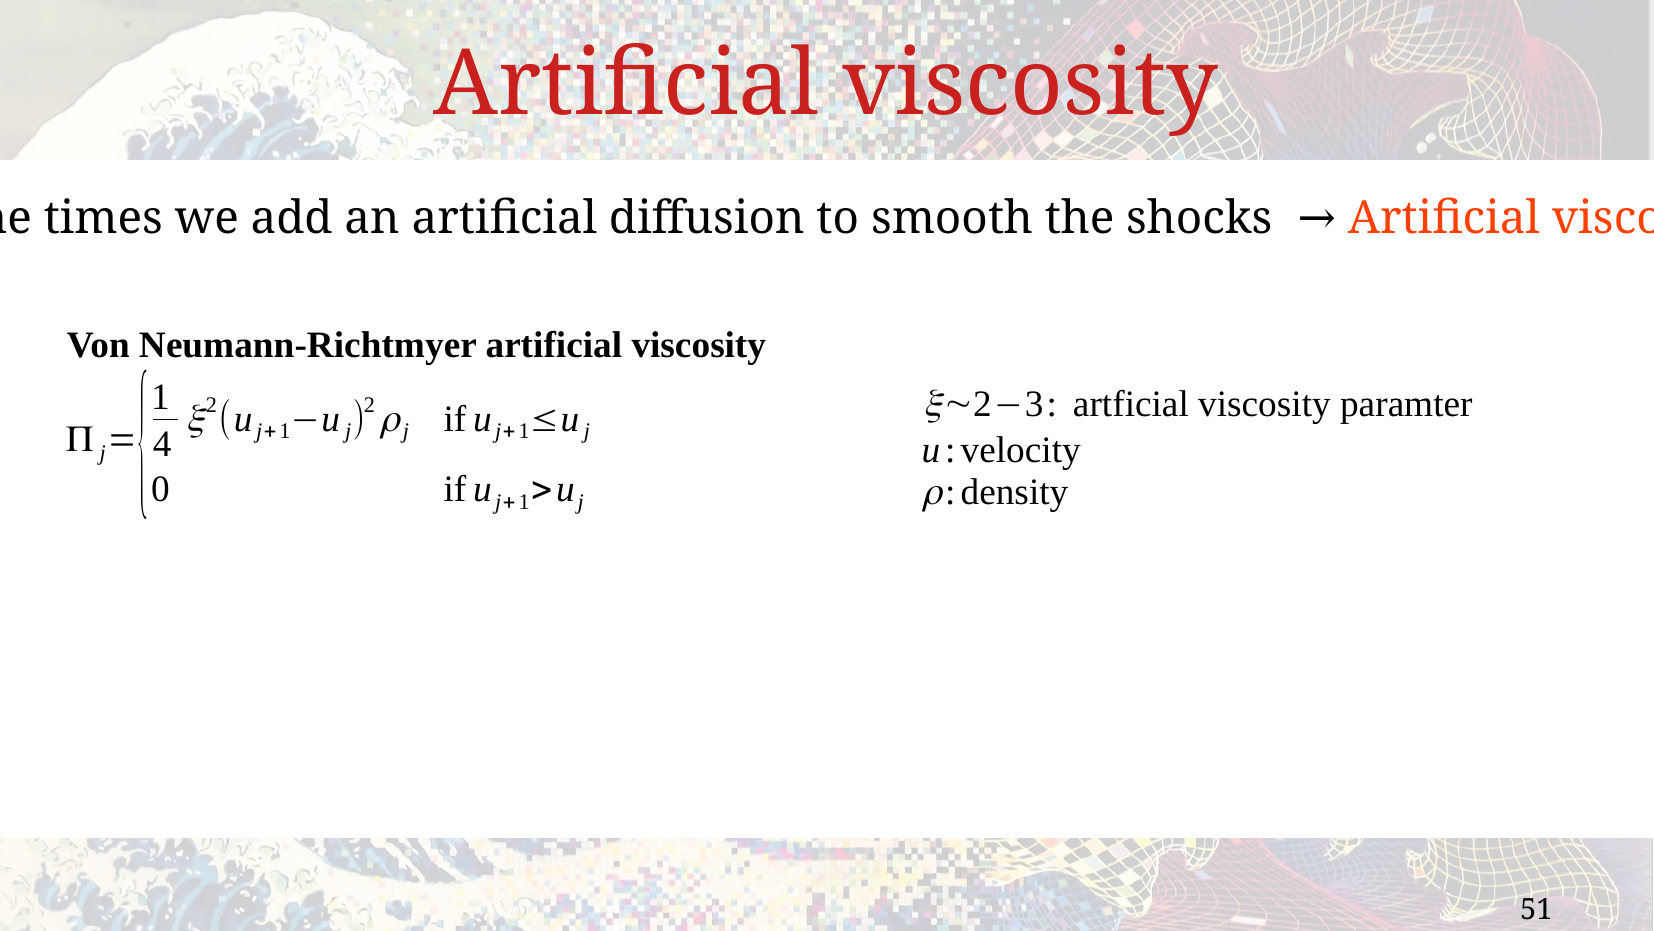

# Artificial viscosity
Some times we add an artificial diffusion to smooth the shocks → Artificial viscosity